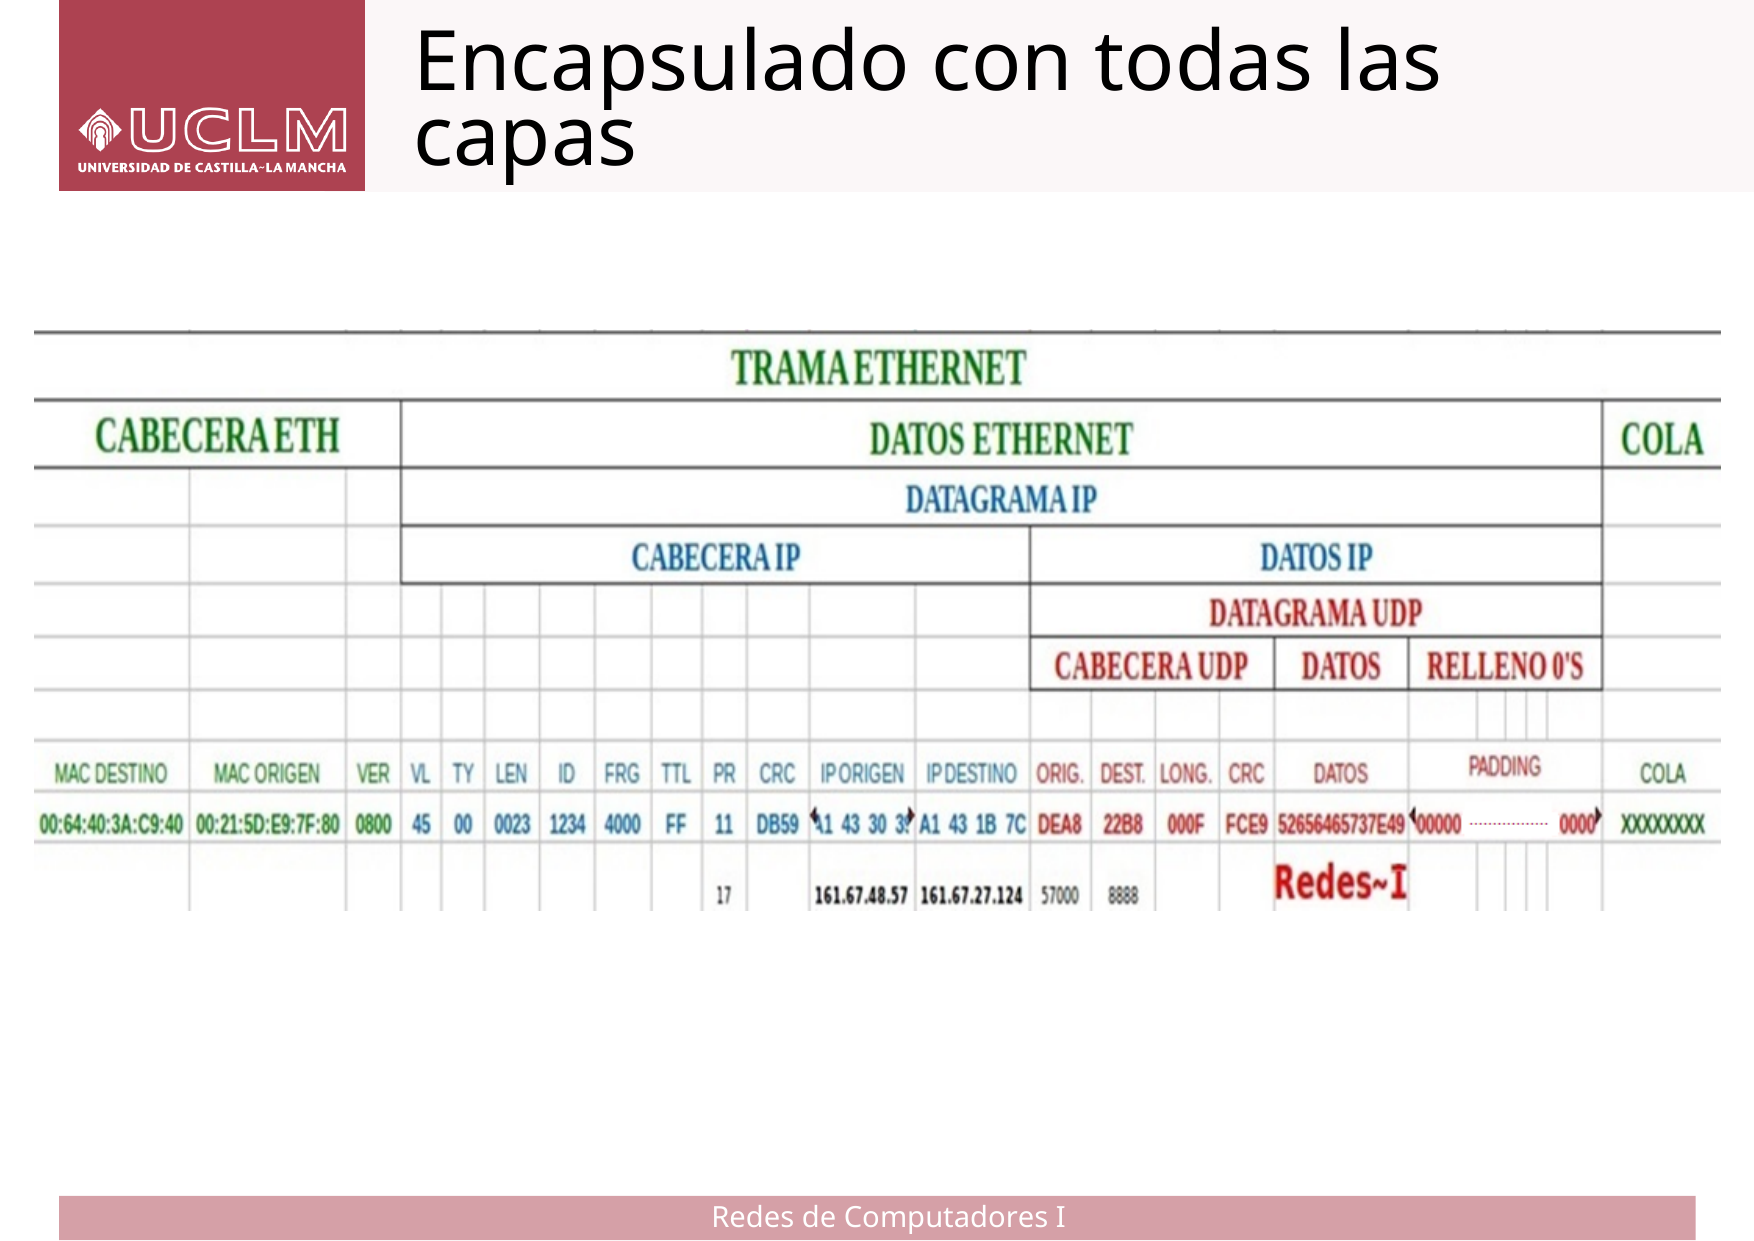

Encapsulado con todas las capas
Redes de Computadores I